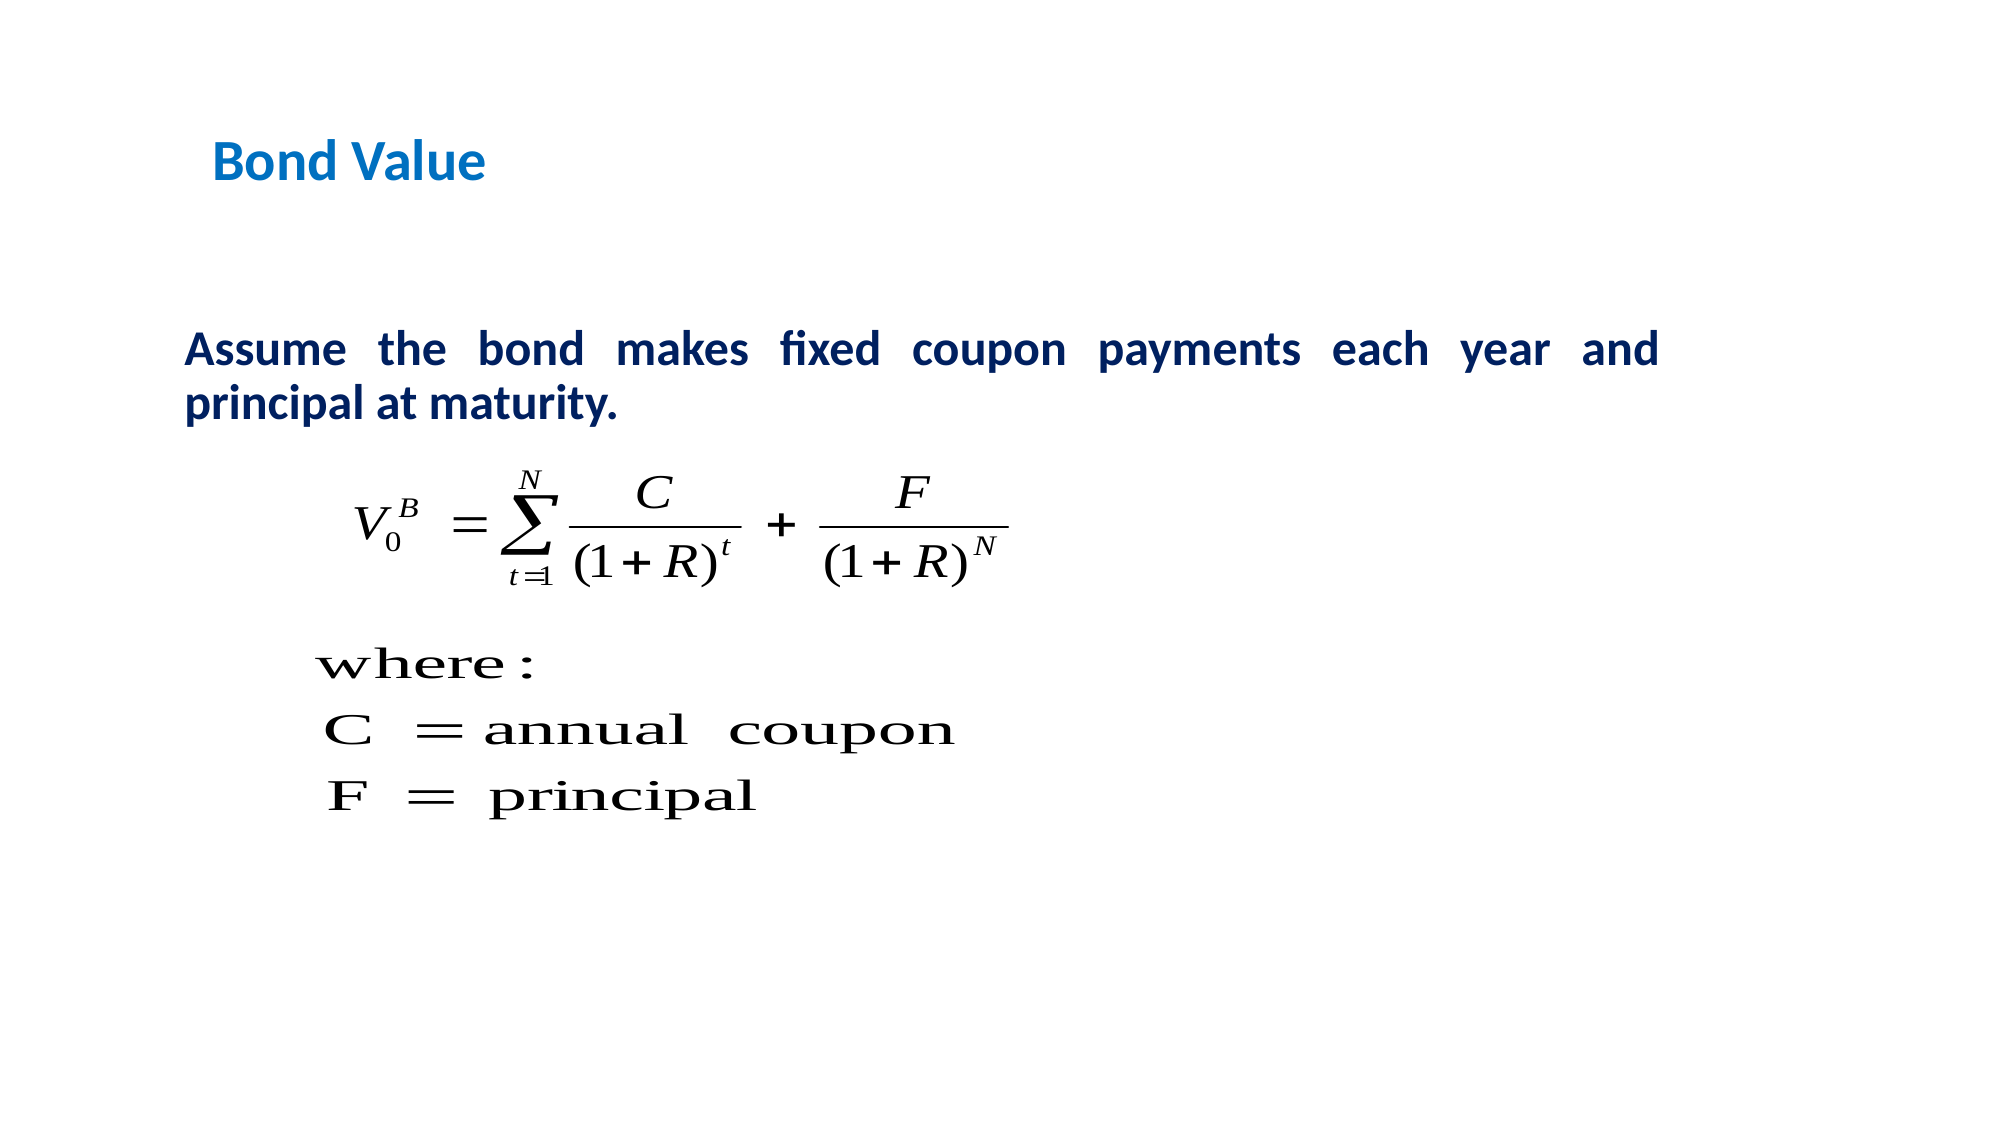

Bond Value
# Assume the bond makes fixed coupon payments each year and principal at maturity.